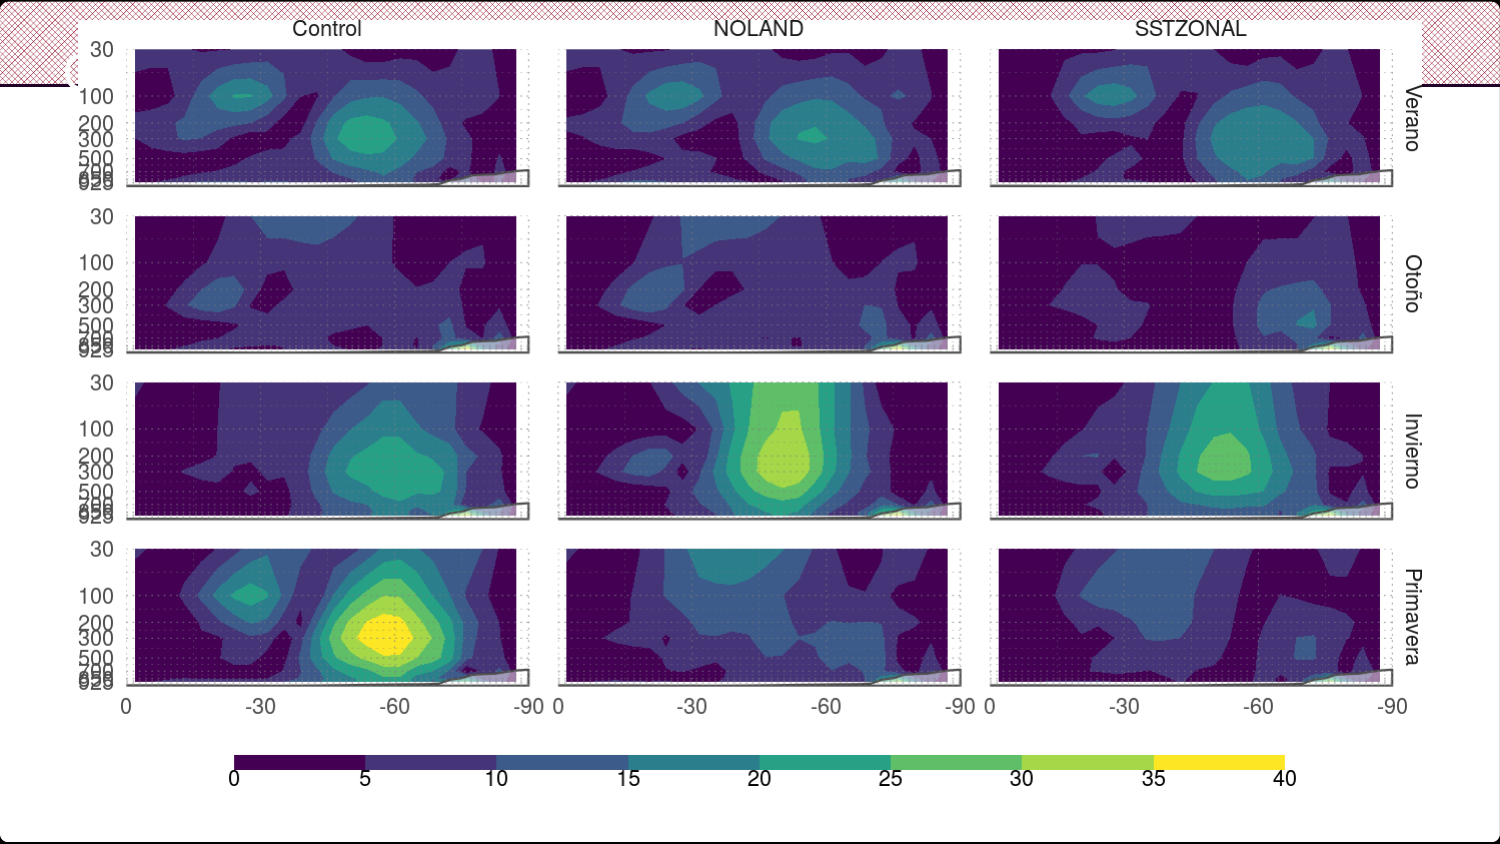

# Comparación de simulaciones
Hay que cambiarlaaaa??
Amplitud de la QS3 del campo medio.